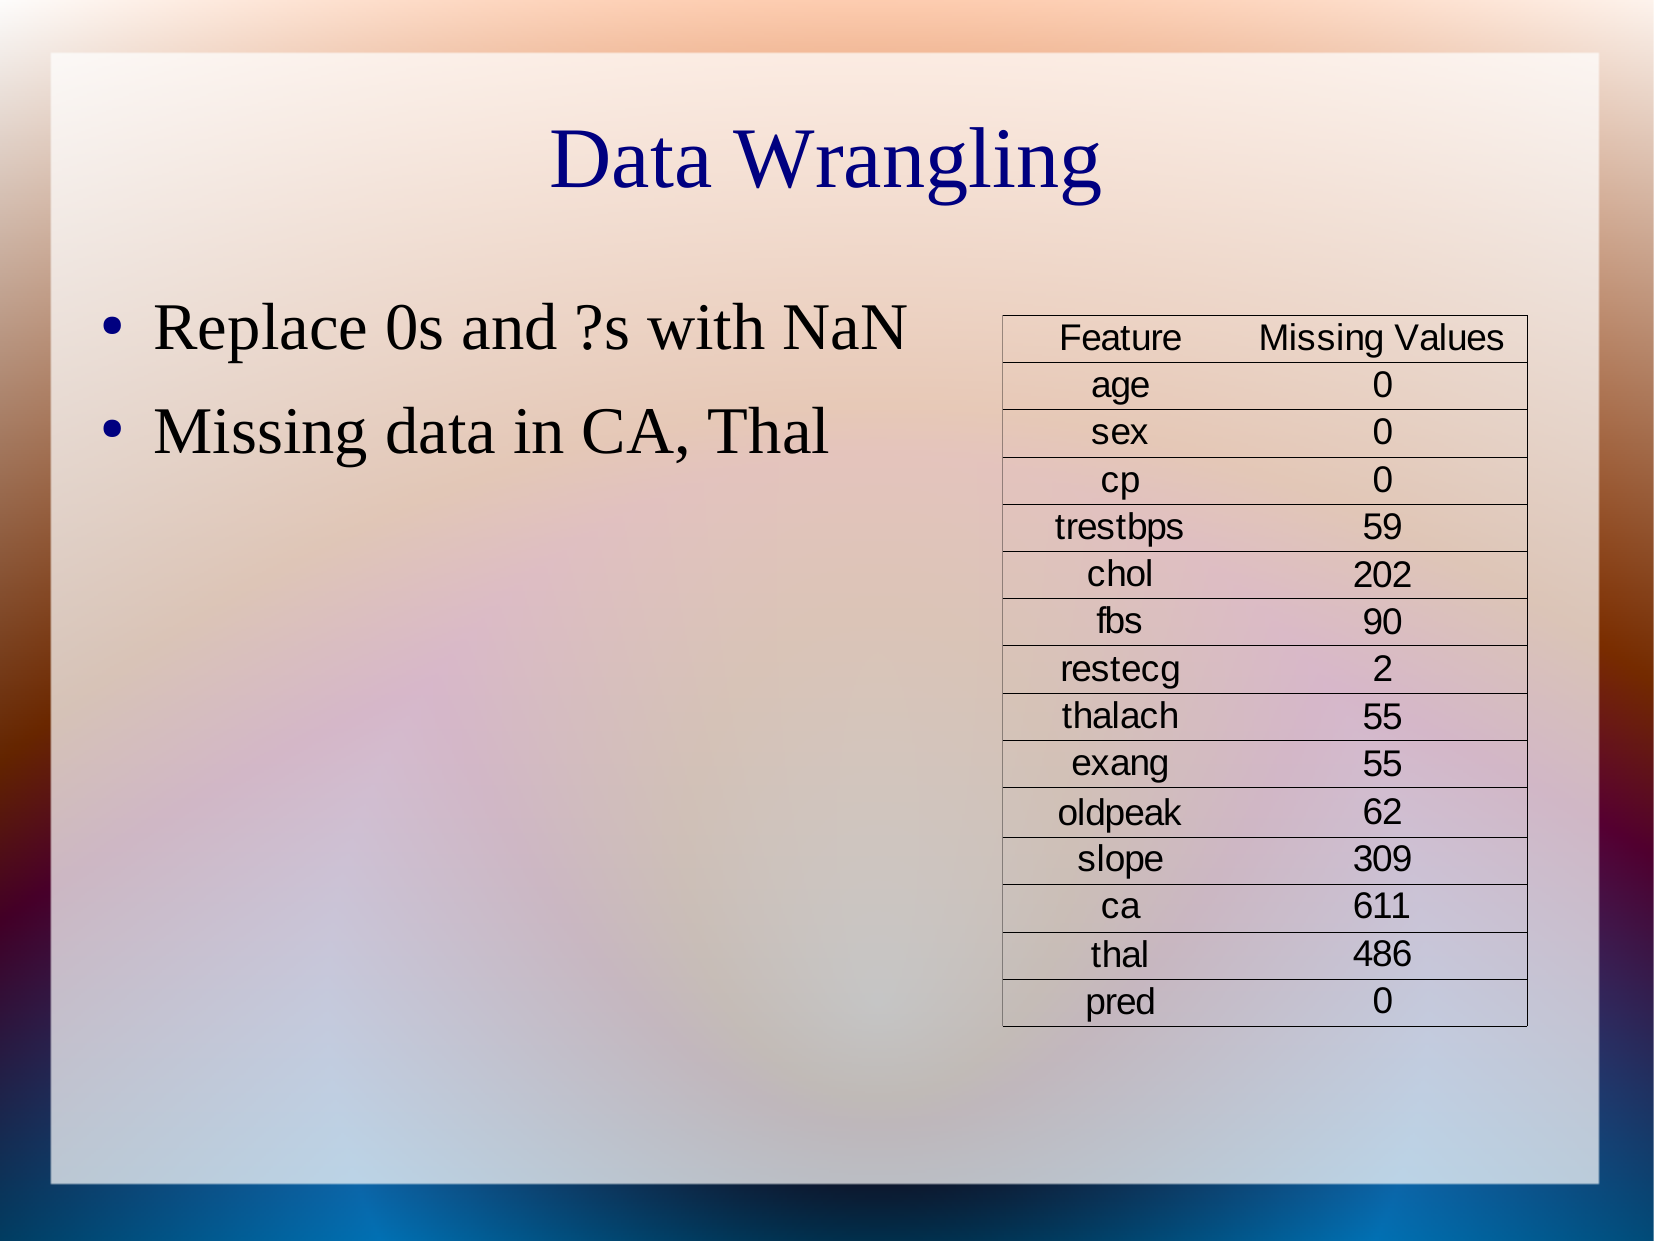

# Data Wrangling
Replace 0s and ?s with NaN
Missing data in CA, Thal